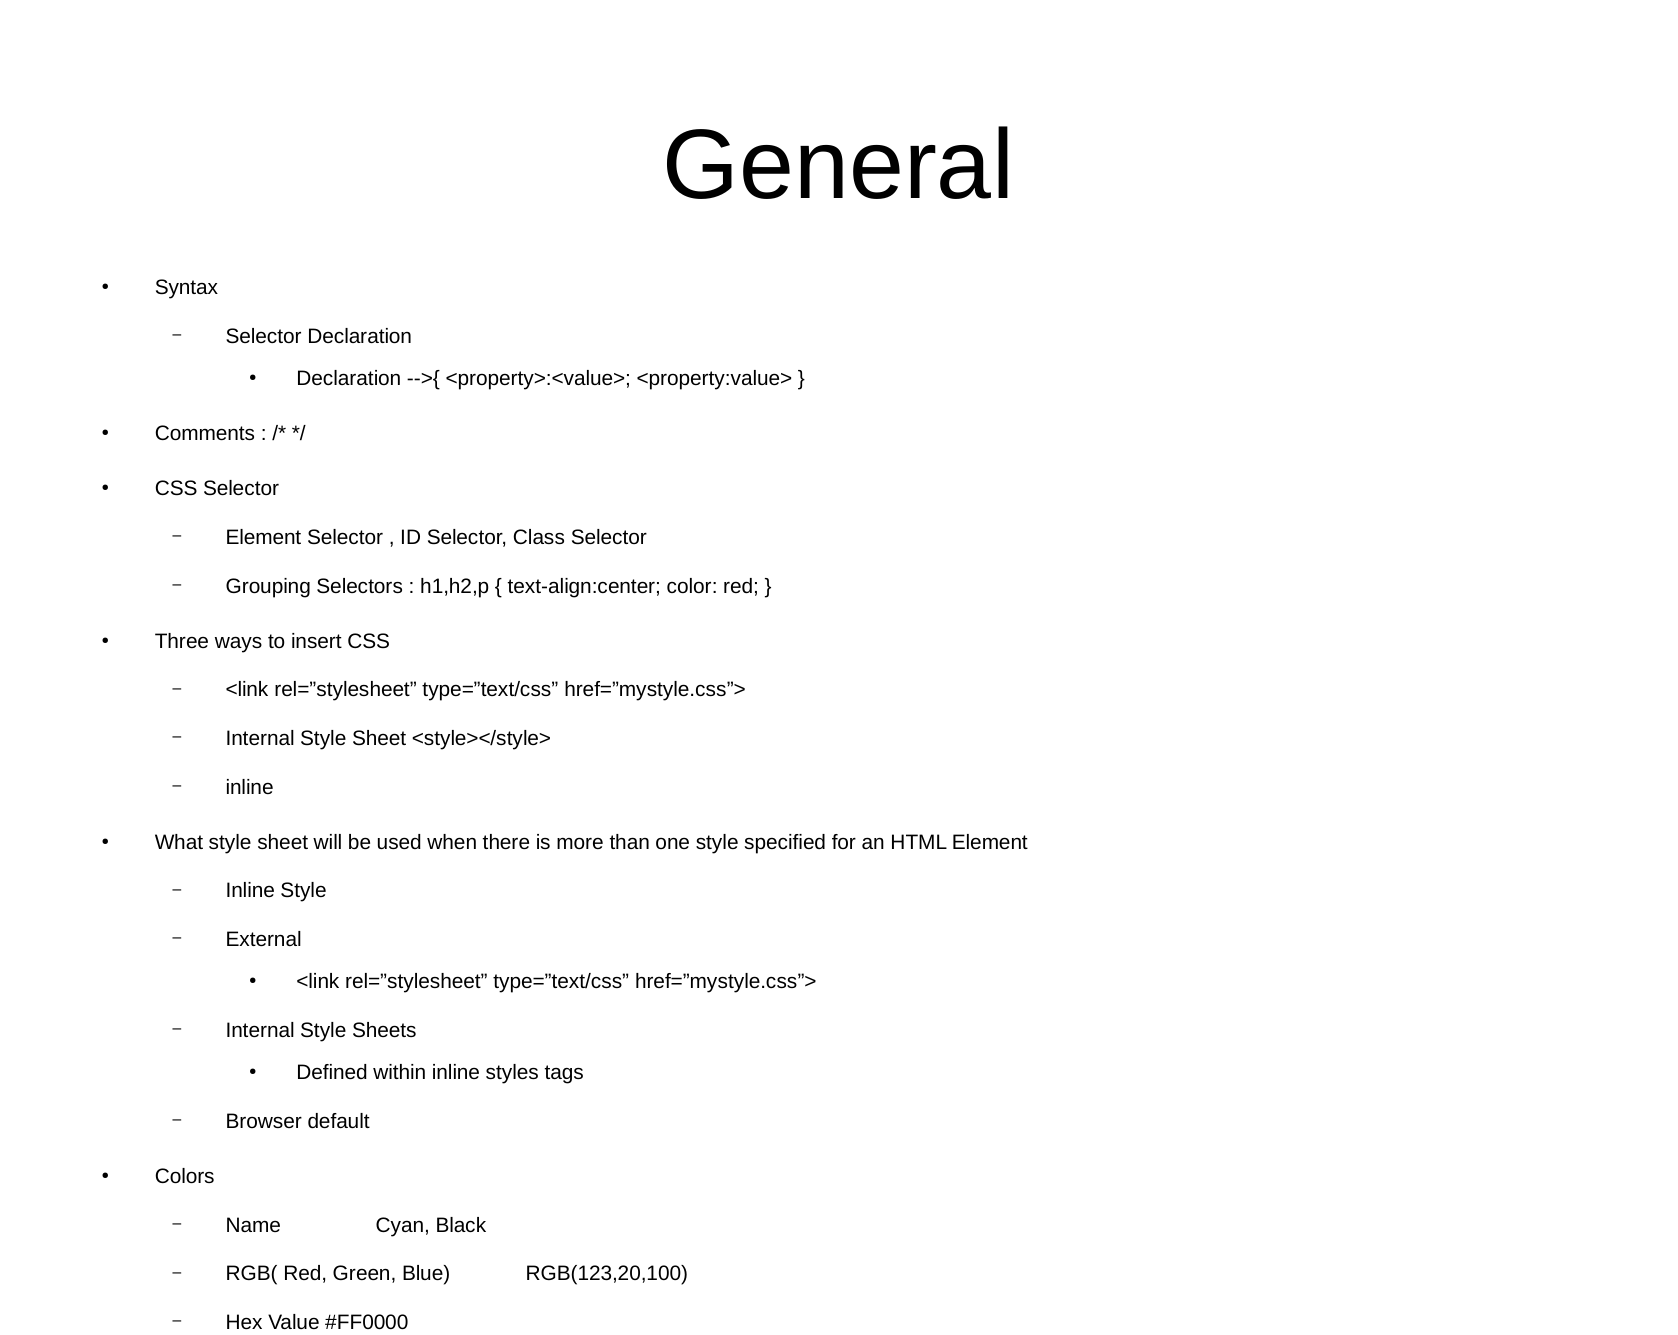

# General
Syntax
Selector Declaration
Declaration -->{ <property>:<value>; <property:value> }
Comments : /* */
CSS Selector
Element Selector , ID Selector, Class Selector
Grouping Selectors : h1,h2,p { text-align:center; color: red; }
Three ways to insert CSS
<link rel=”stylesheet” type=”text/css” href=”mystyle.css”>
Internal Style Sheet <style></style>
inline
What style sheet will be used when there is more than one style specified for an HTML Element
Inline Style
External
<link rel=”stylesheet” type=”text/css” href=”mystyle.css”>
Internal Style Sheets
Defined within inline styles tags
Browser default
Colors
Name 		Cyan, Black
RGB( Red, Green, Blue) 	RGB(123,20,100)
Hex Value #FF0000